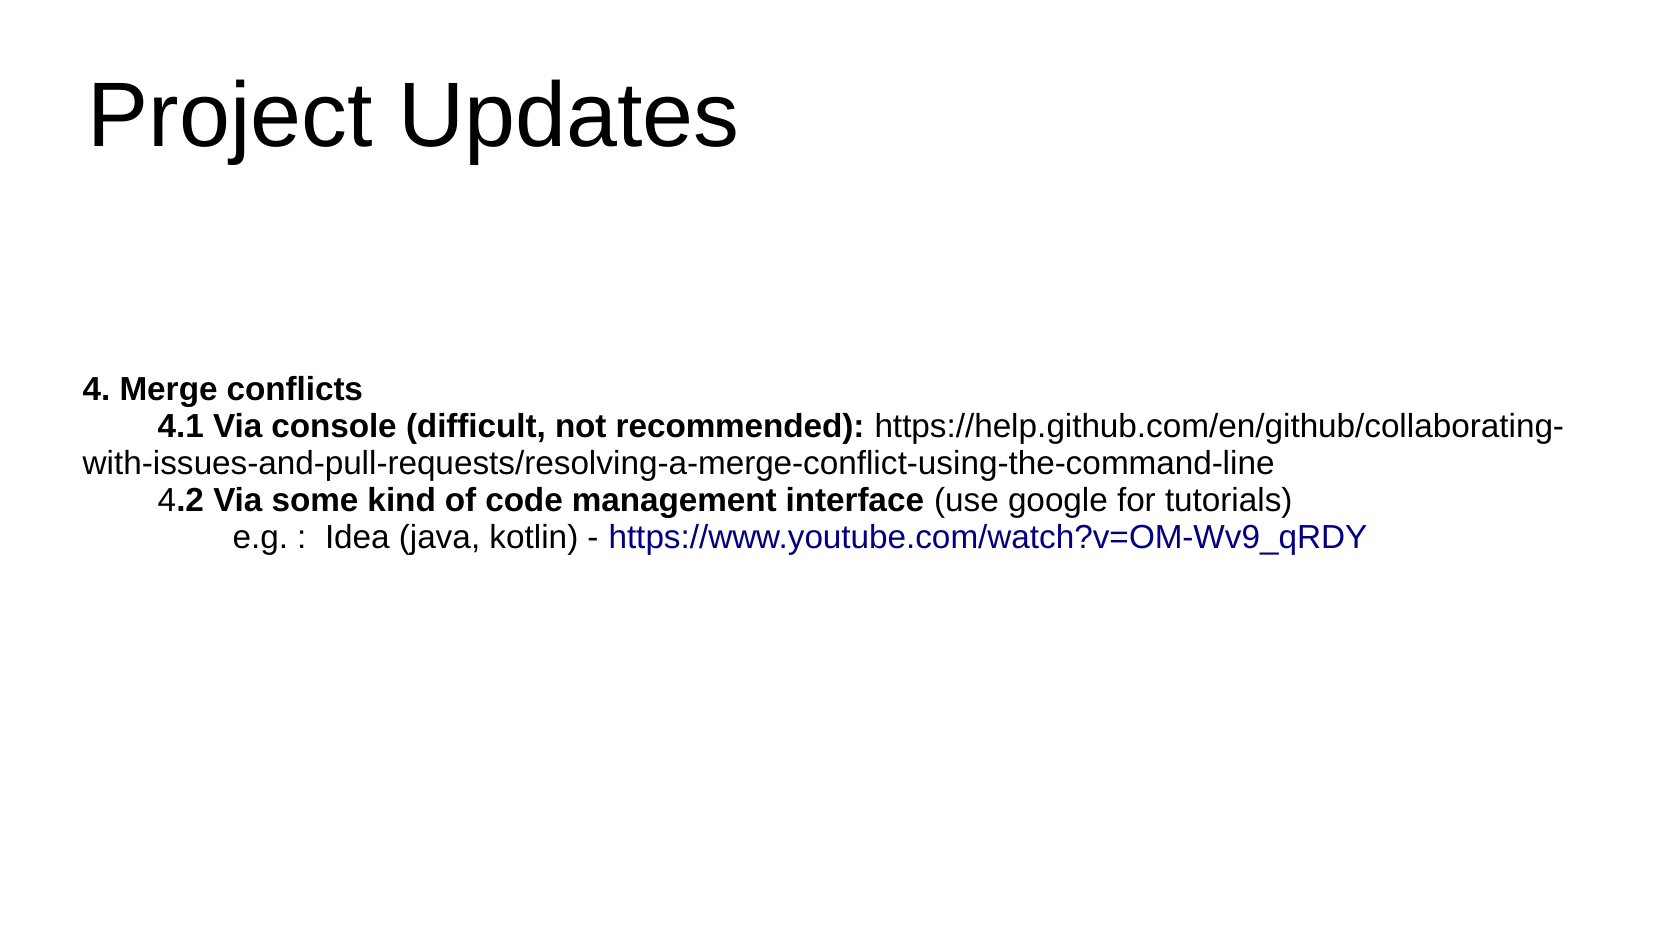

# Project Updates
4. Merge conflicts
	4.1 Via console (difficult, not recommended): https://help.github.com/en/github/collaborating- with-issues-and-pull-requests/resolving-a-merge-conflict-using-the-command-line
	4.2 Via some kind of code management interface (use google for tutorials)
		e.g. : Idea (java, kotlin) - https://www.youtube.com/watch?v=OM-Wv9_qRDY